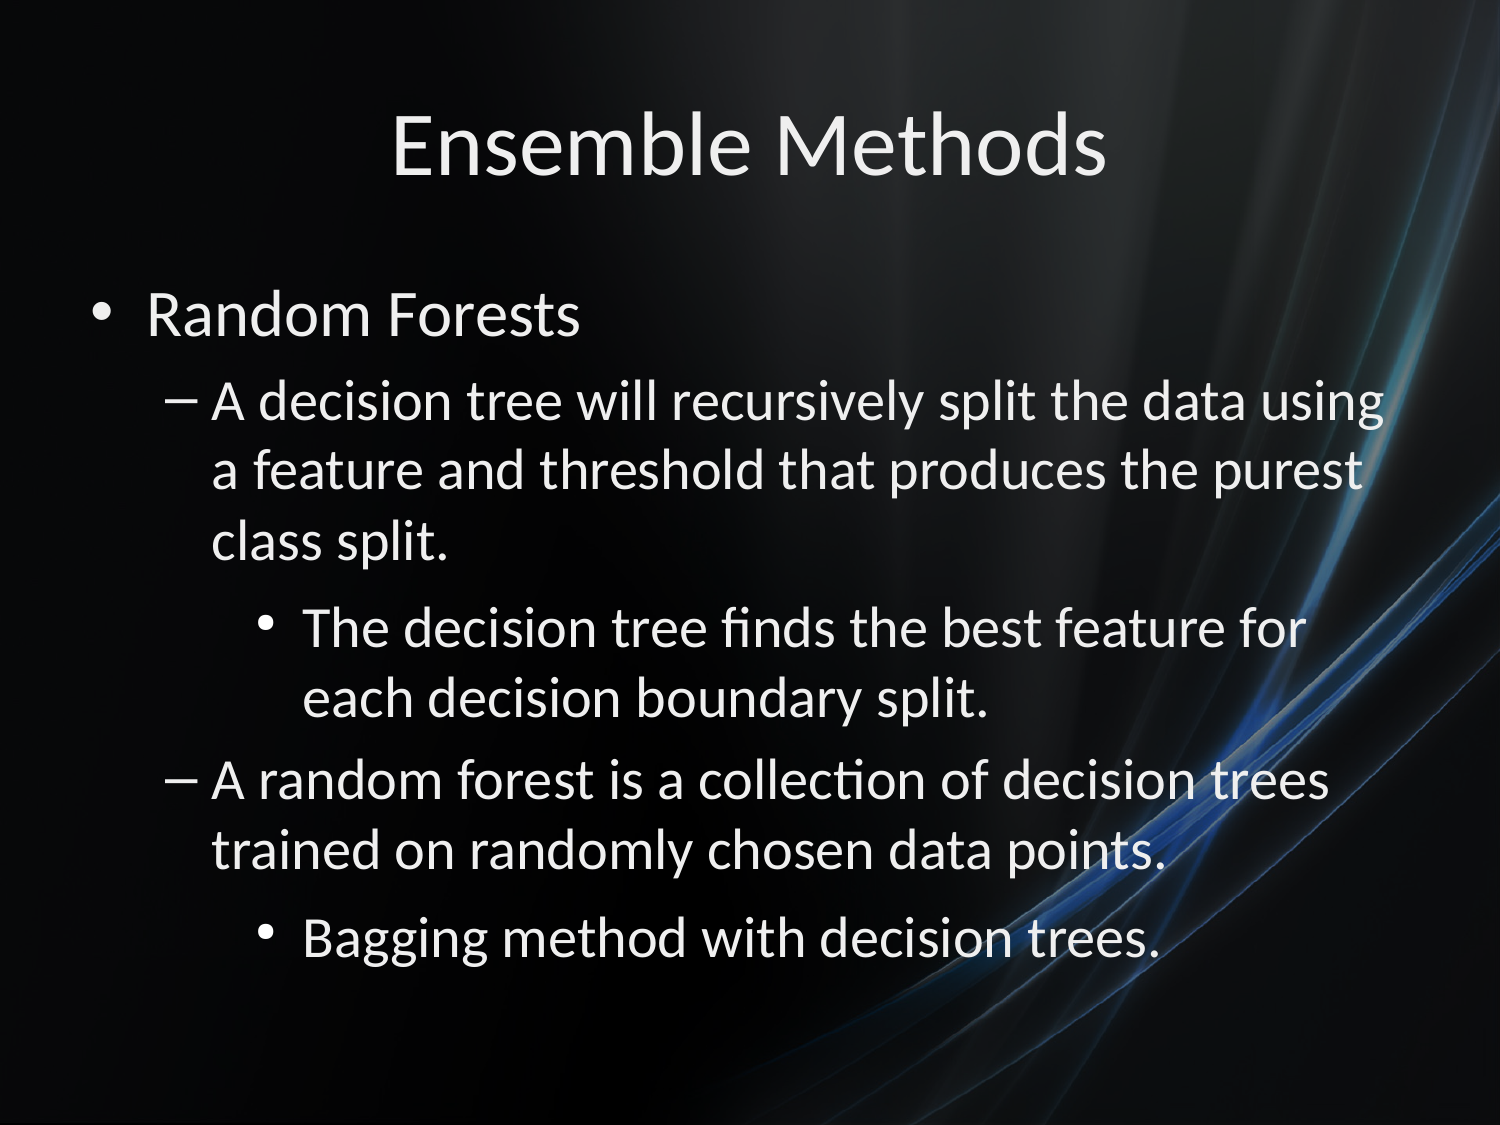

# Ensemble Methods
Random Forests
A decision tree will recursively split the data using a feature and threshold that produces the purest class split.
The decision tree finds the best feature for each decision boundary split.
A random forest is a collection of decision trees trained on randomly chosen data points.
Bagging method with decision trees.